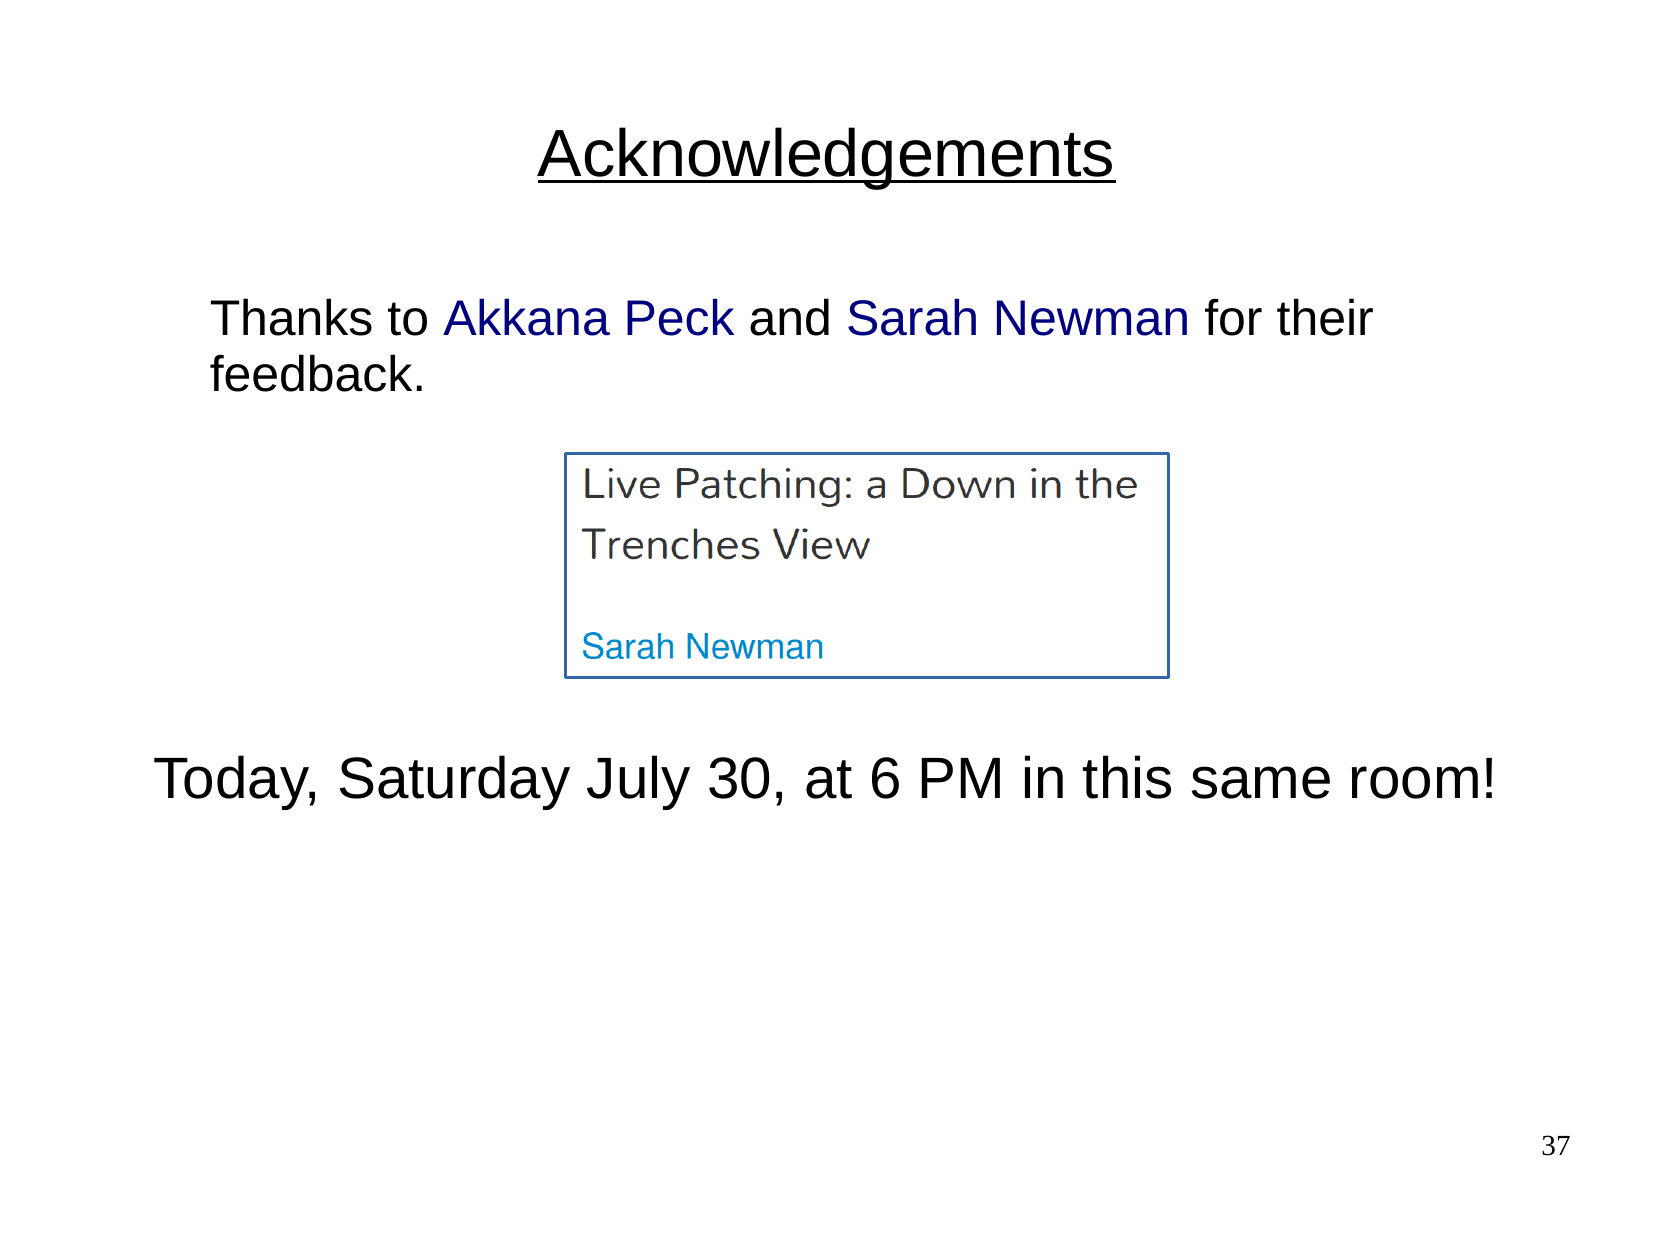

# Acknowledgements
Thanks to Akkana Peck and Sarah Newman for their feedback.
Today, Saturday July 30, at 6 PM in this same room!
37